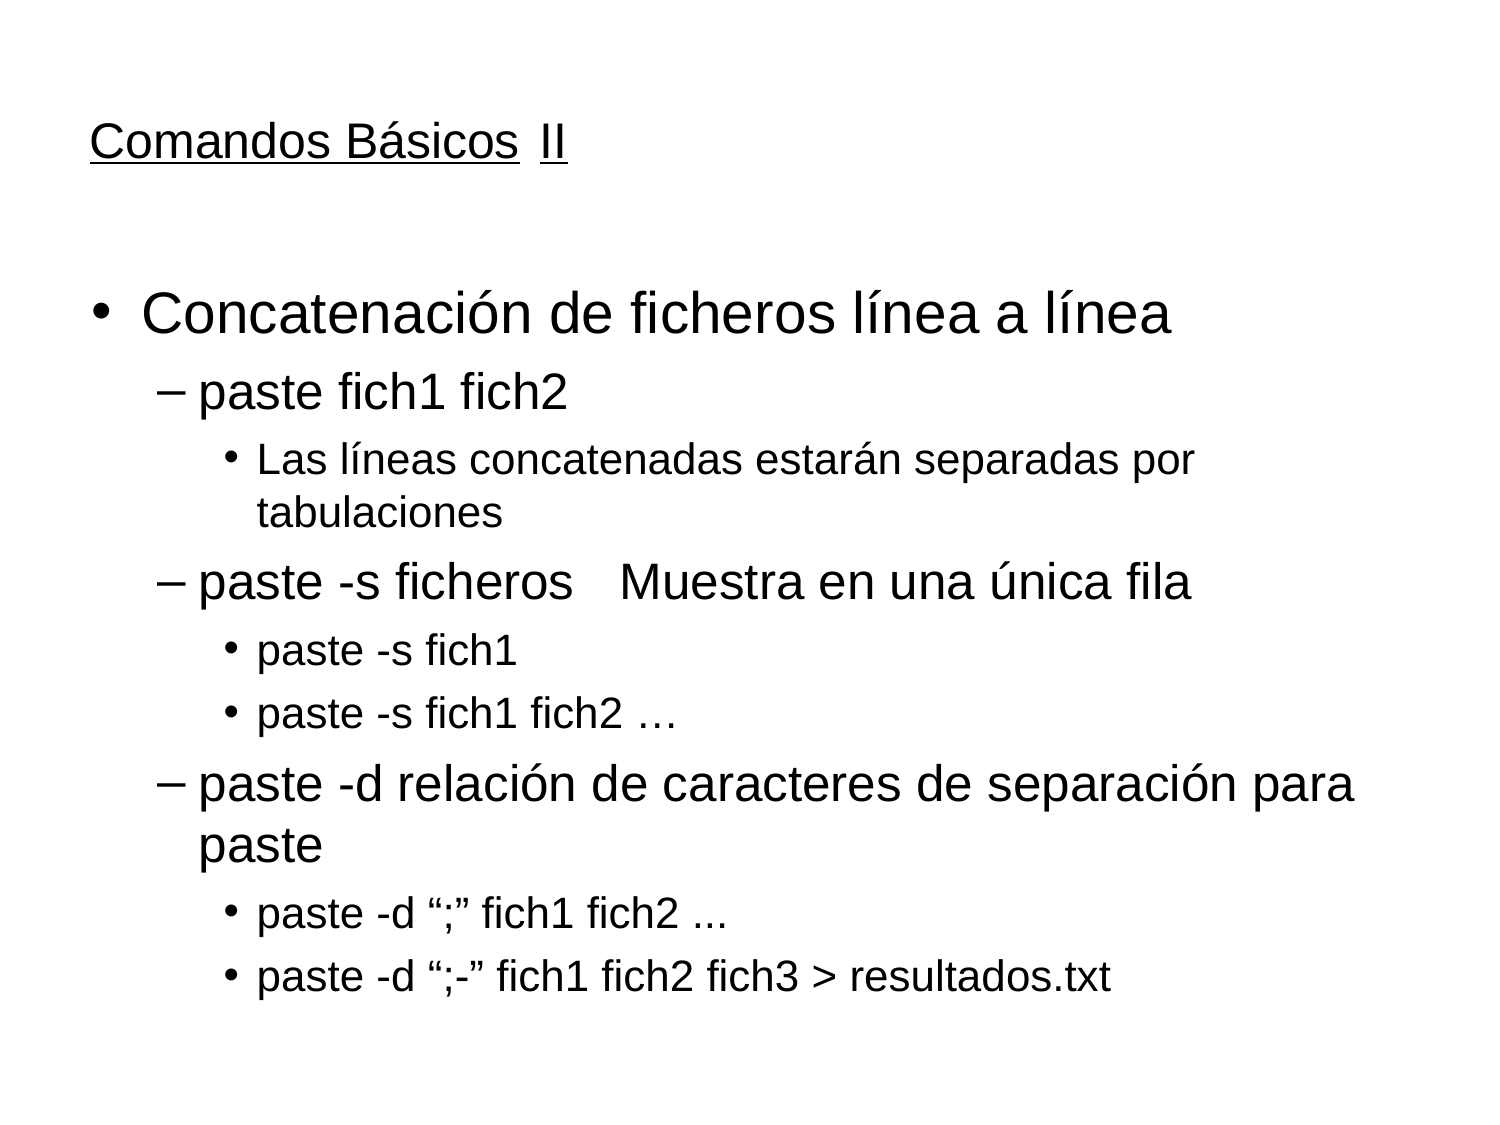

# Comandos Básicos	II
Concatenación de ficheros línea a línea
paste fich1 fich2
Las líneas concatenadas estarán separadas por tabulaciones
paste -s ficheros	Muestra en una única fila
paste -s fich1
paste -s fich1 fich2 …
paste -d relación de caracteres de separación para paste
paste -d “;” fich1 fich2 ...
paste -d “;-” fich1 fich2 fich3 > resultados.txt